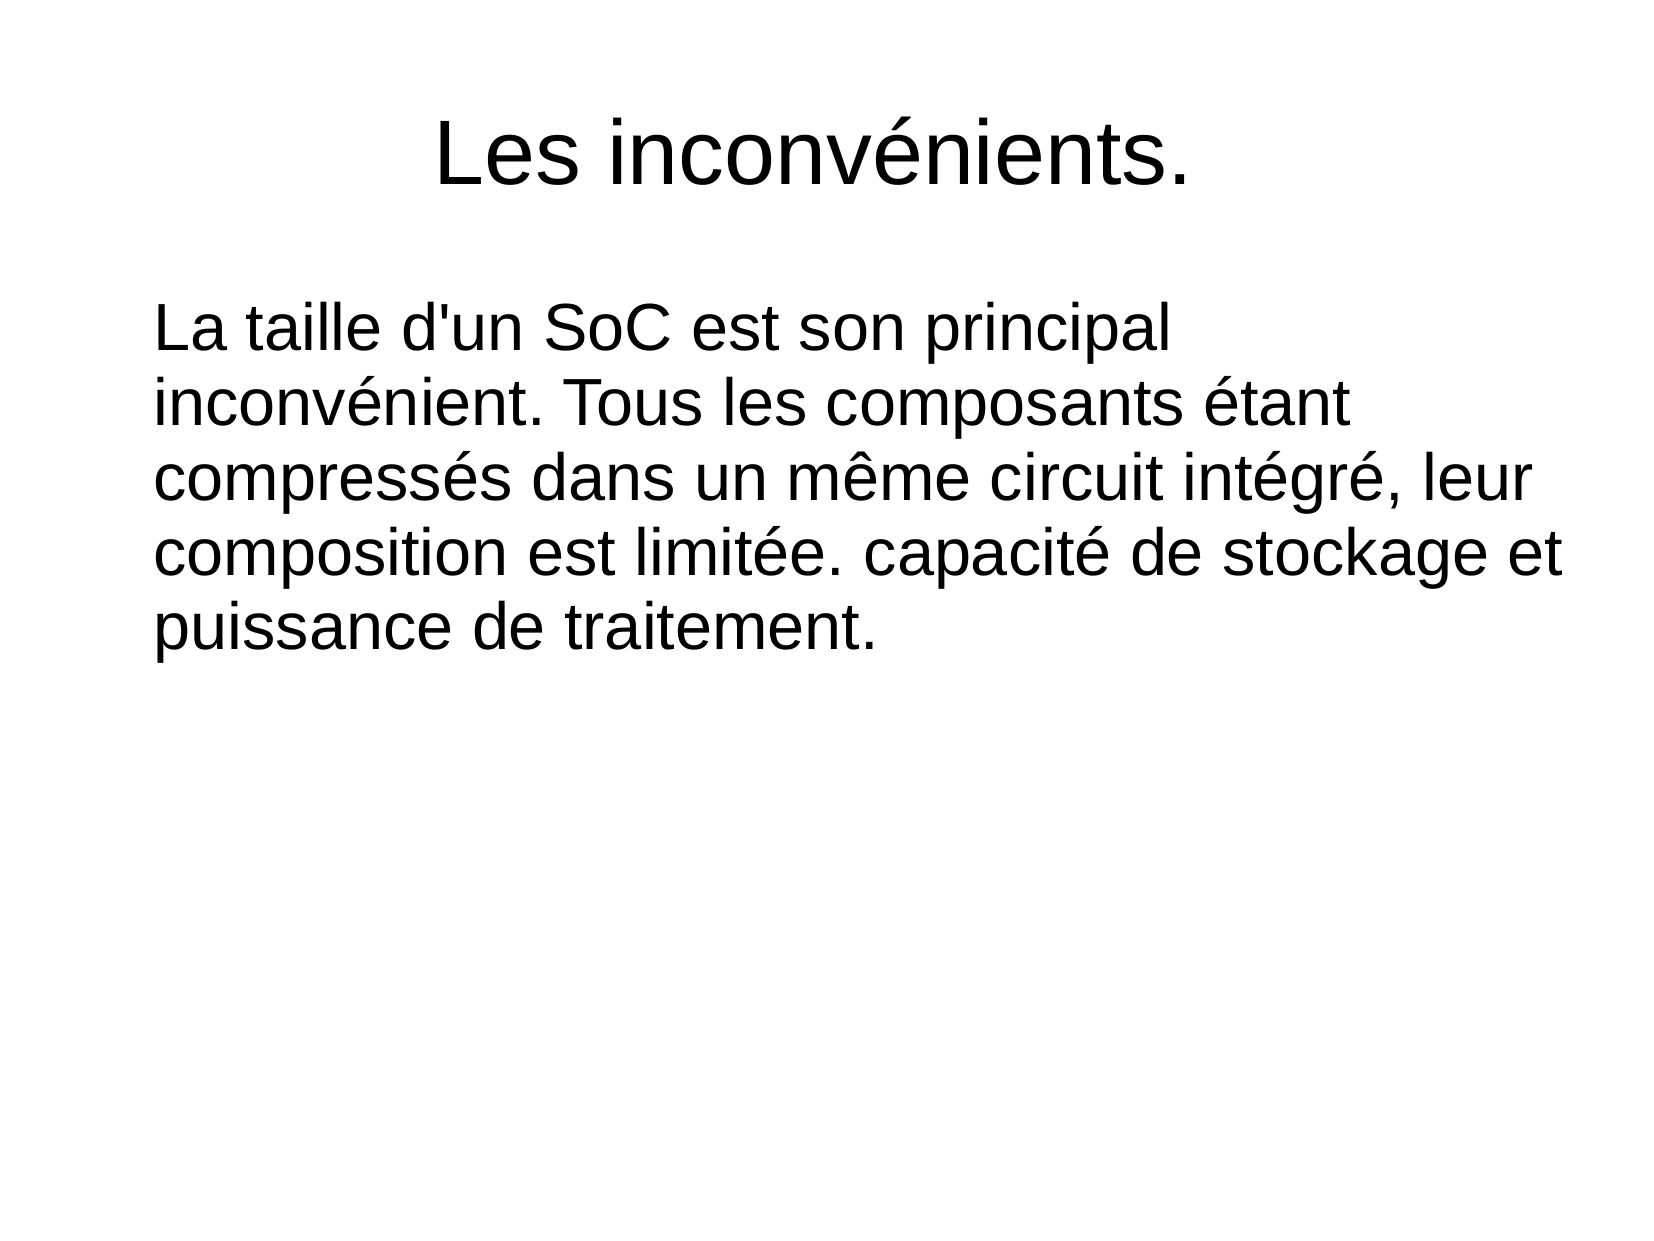

# Les inconvénients.
La taille d'un SoC est son principal inconvénient. Tous les composants étant compressés dans un même circuit intégré, leur composition est limitée. capacité de stockage et puissance de traitement.